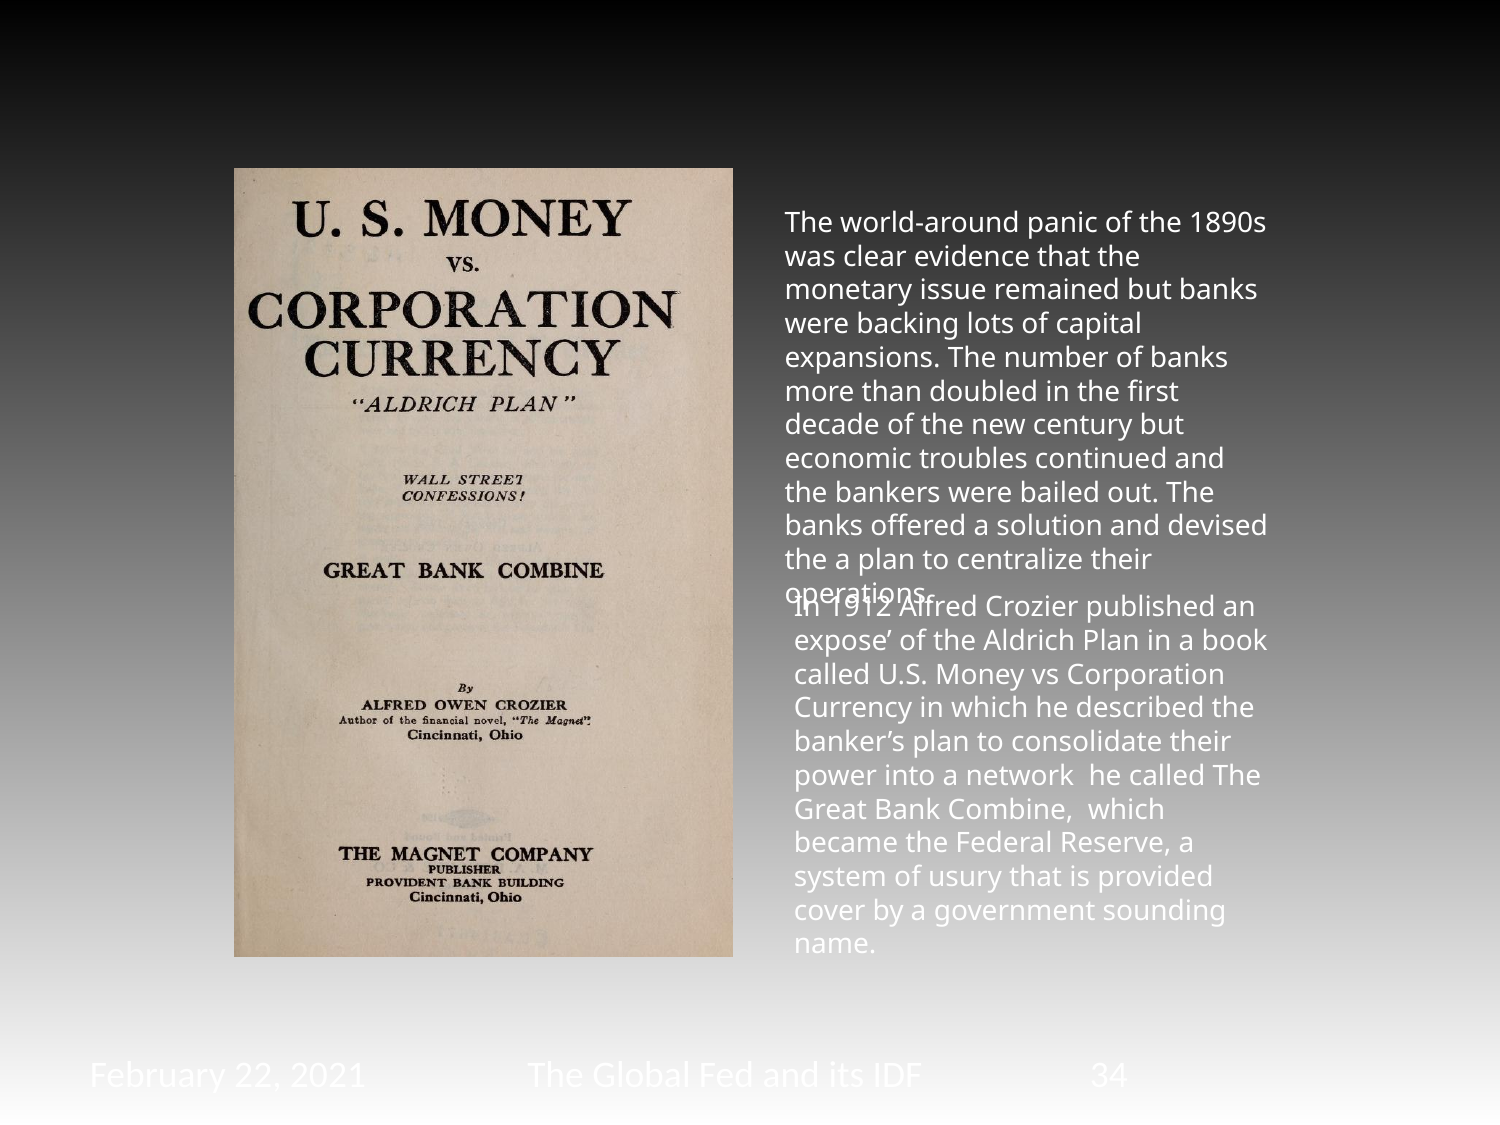

# The world-around panic of the 1890s was clear evidence that the monetary issue remained but banks were backing lots of capital expansions. The number of banks more than doubled in the first decade of the new century but economic troubles continued and the bankers were bailed out. The banks offered a solution and devised the a plan to centralize their operations.
In 1912 Alfred Crozier published an expose’ of the Aldrich Plan in a book called U.S. Money vs Corporation Currency in which he described the banker’s plan to consolidate their power into a network he called The Great Bank Combine, which became the Federal Reserve, a system of usury that is provided cover by a government sounding name.
February 22, 2021
The Global Fed and its IDF